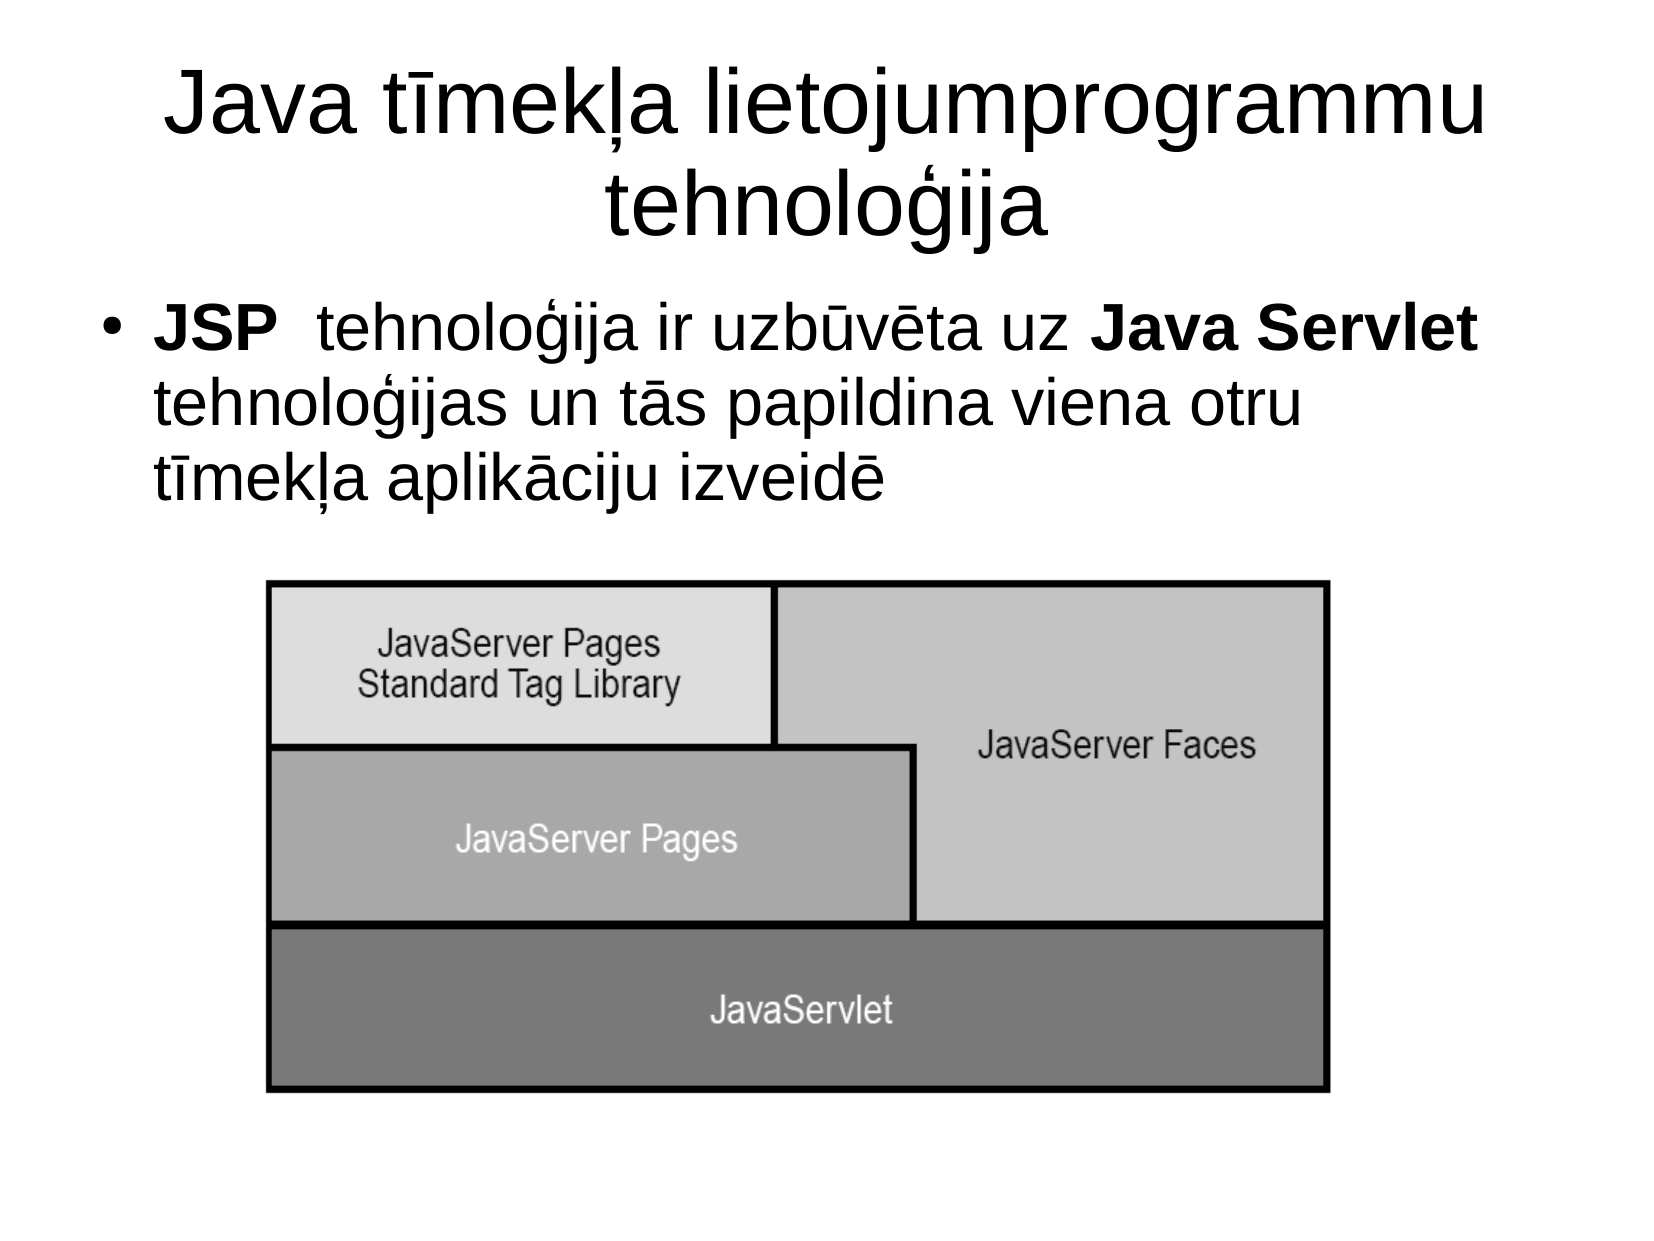

# Java tīmekļa lietojumprogrammu tehnoloģija
JSP tehnoloģija ir uzbūvēta uz Java Servlet tehnoloģijas un tās papildina viena otru tīmekļa aplikāciju izveidē